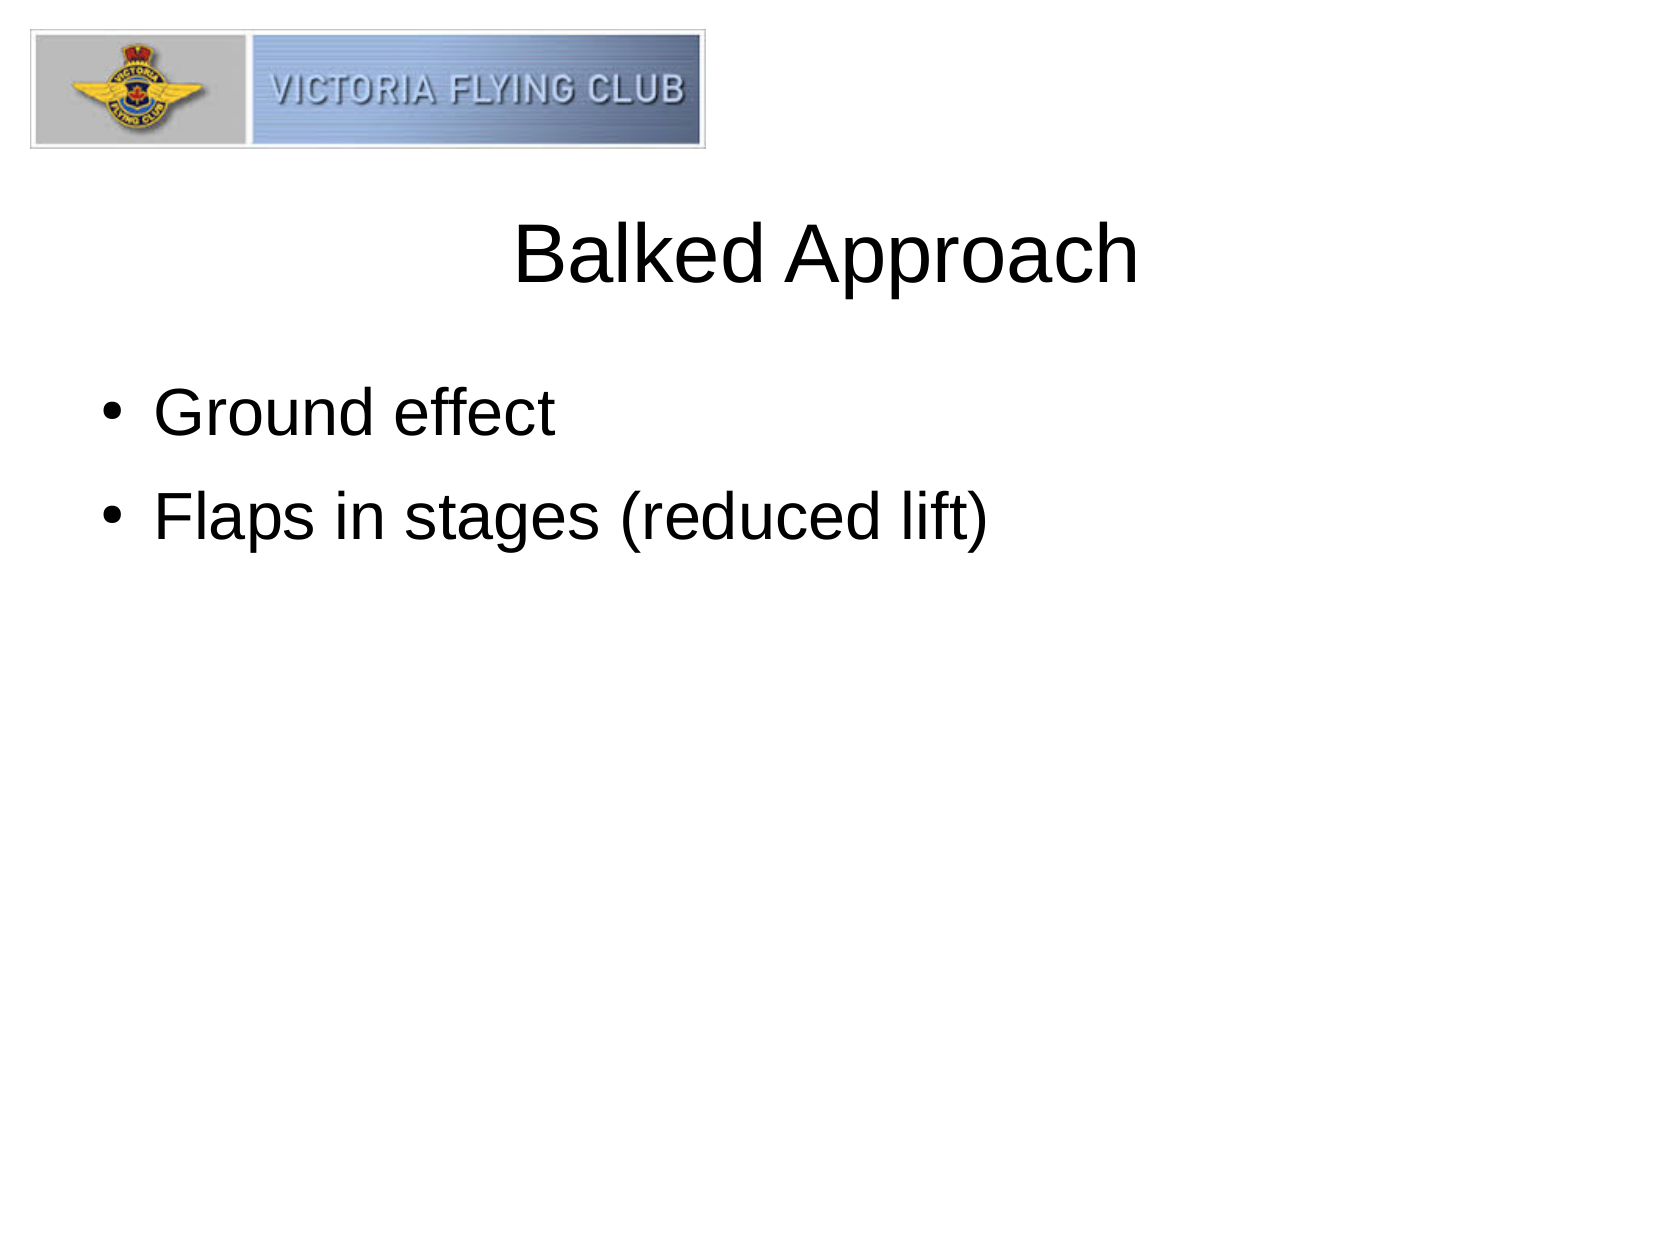

# Balked Approach
Ground effect
Flaps in stages (reduced lift)